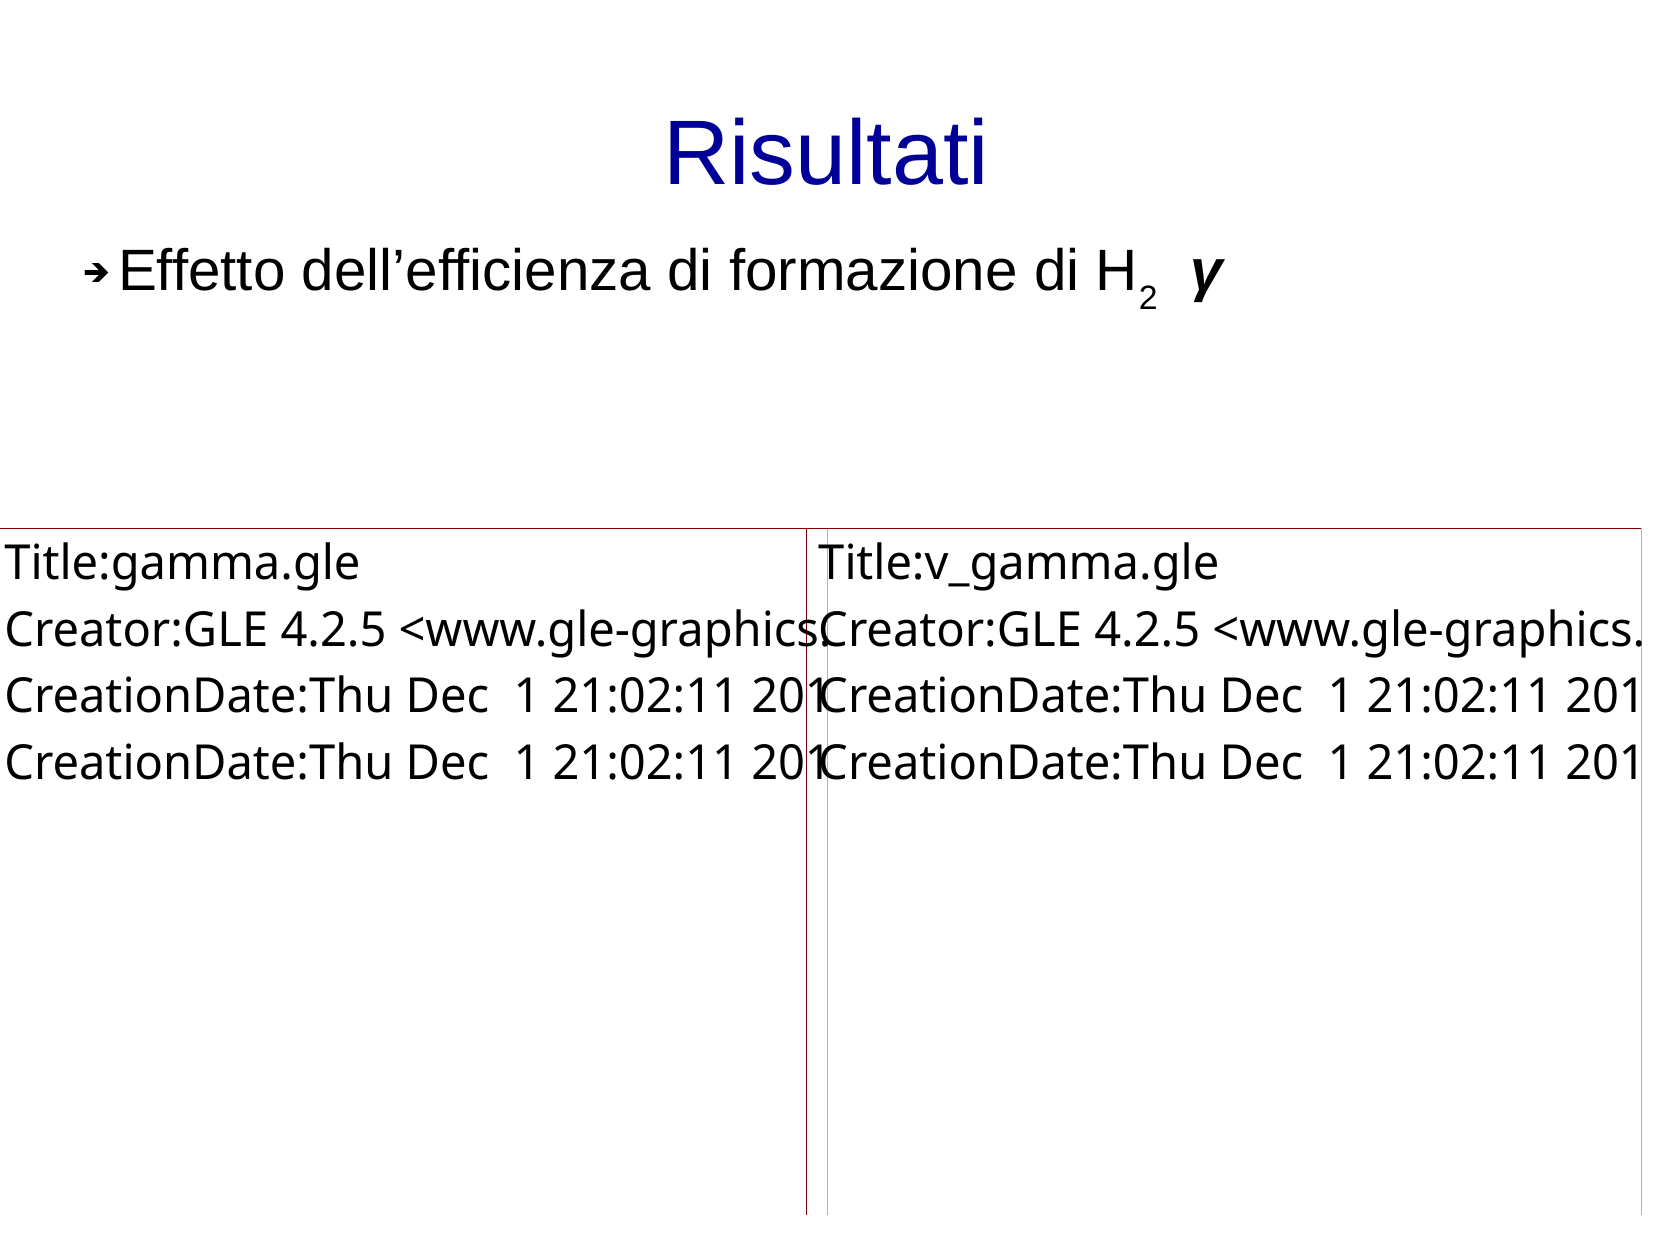

# Risultati
Effetto dell’efficienza di formazione di H2 γ